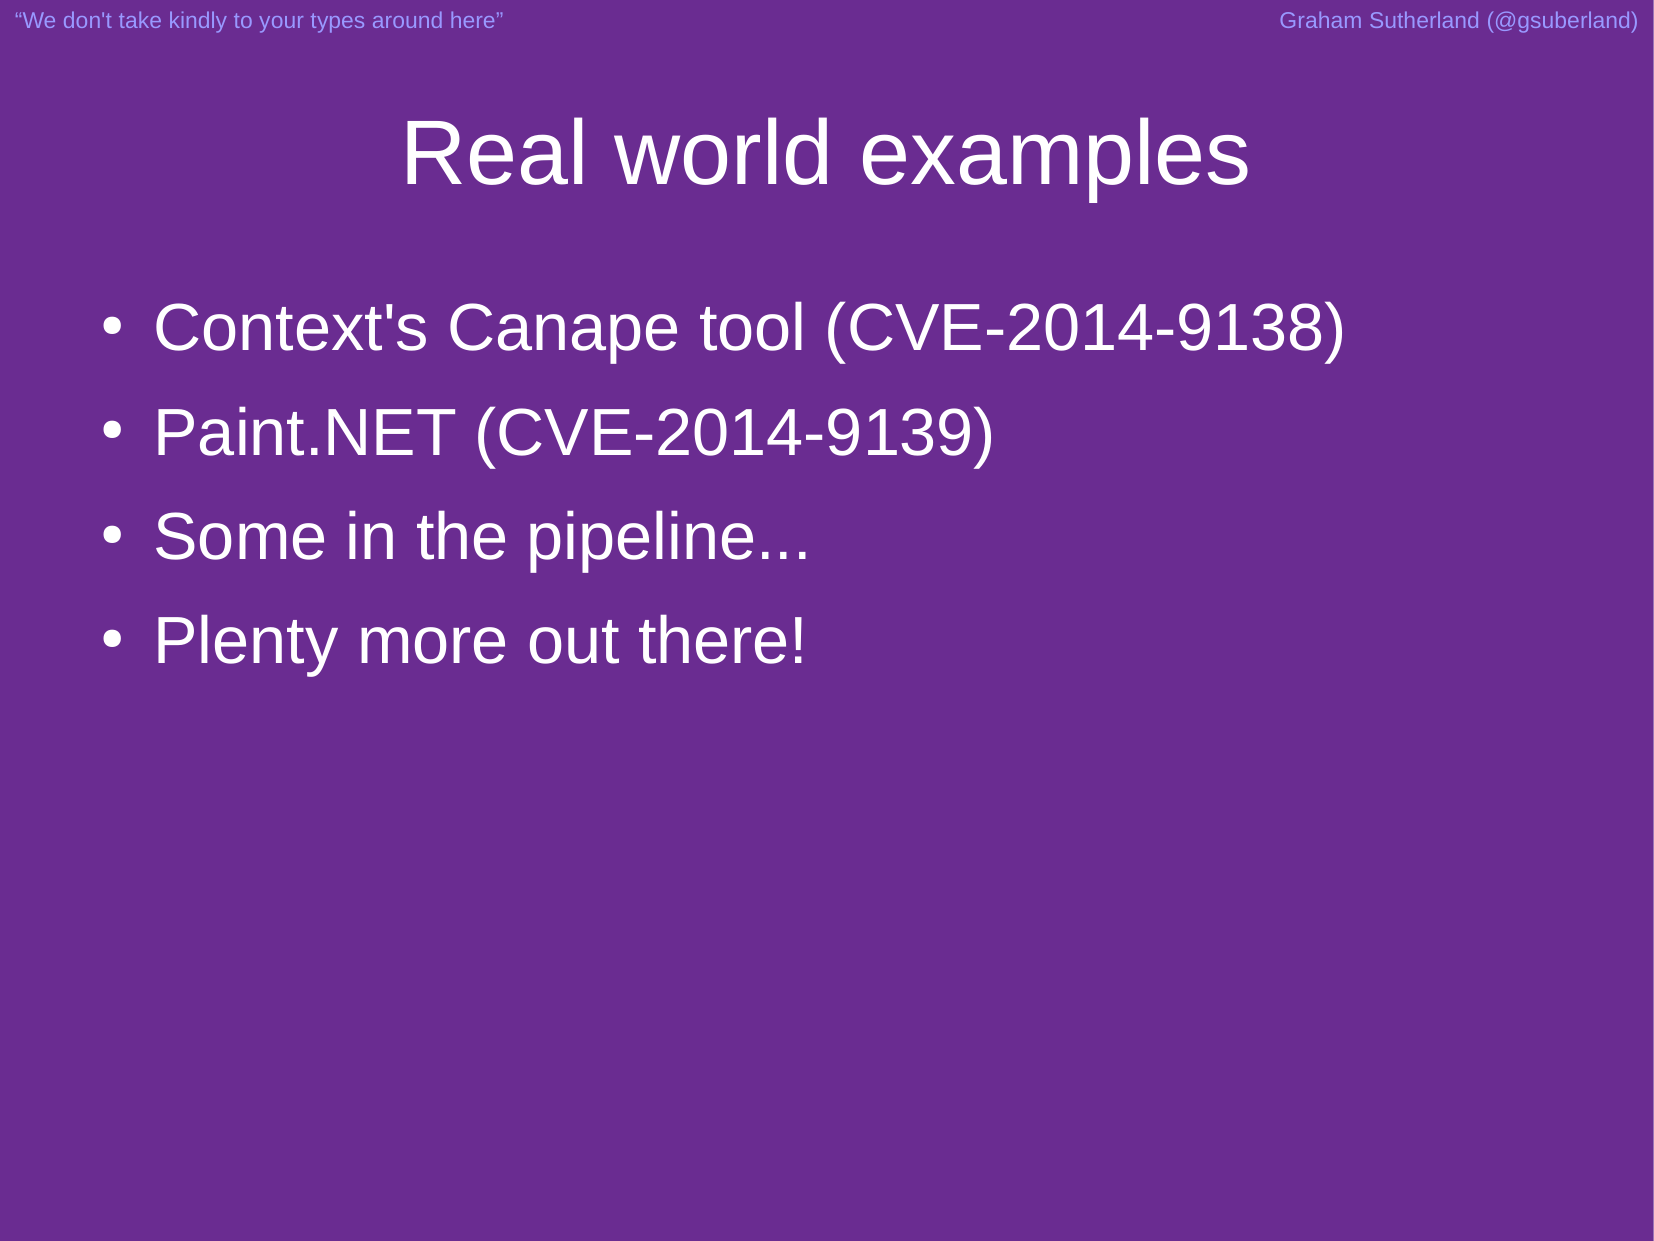

# Real world examples
Context's Canape tool (CVE-2014-9138)
Paint.NET (CVE-2014-9139)
Some in the pipeline...
Plenty more out there!